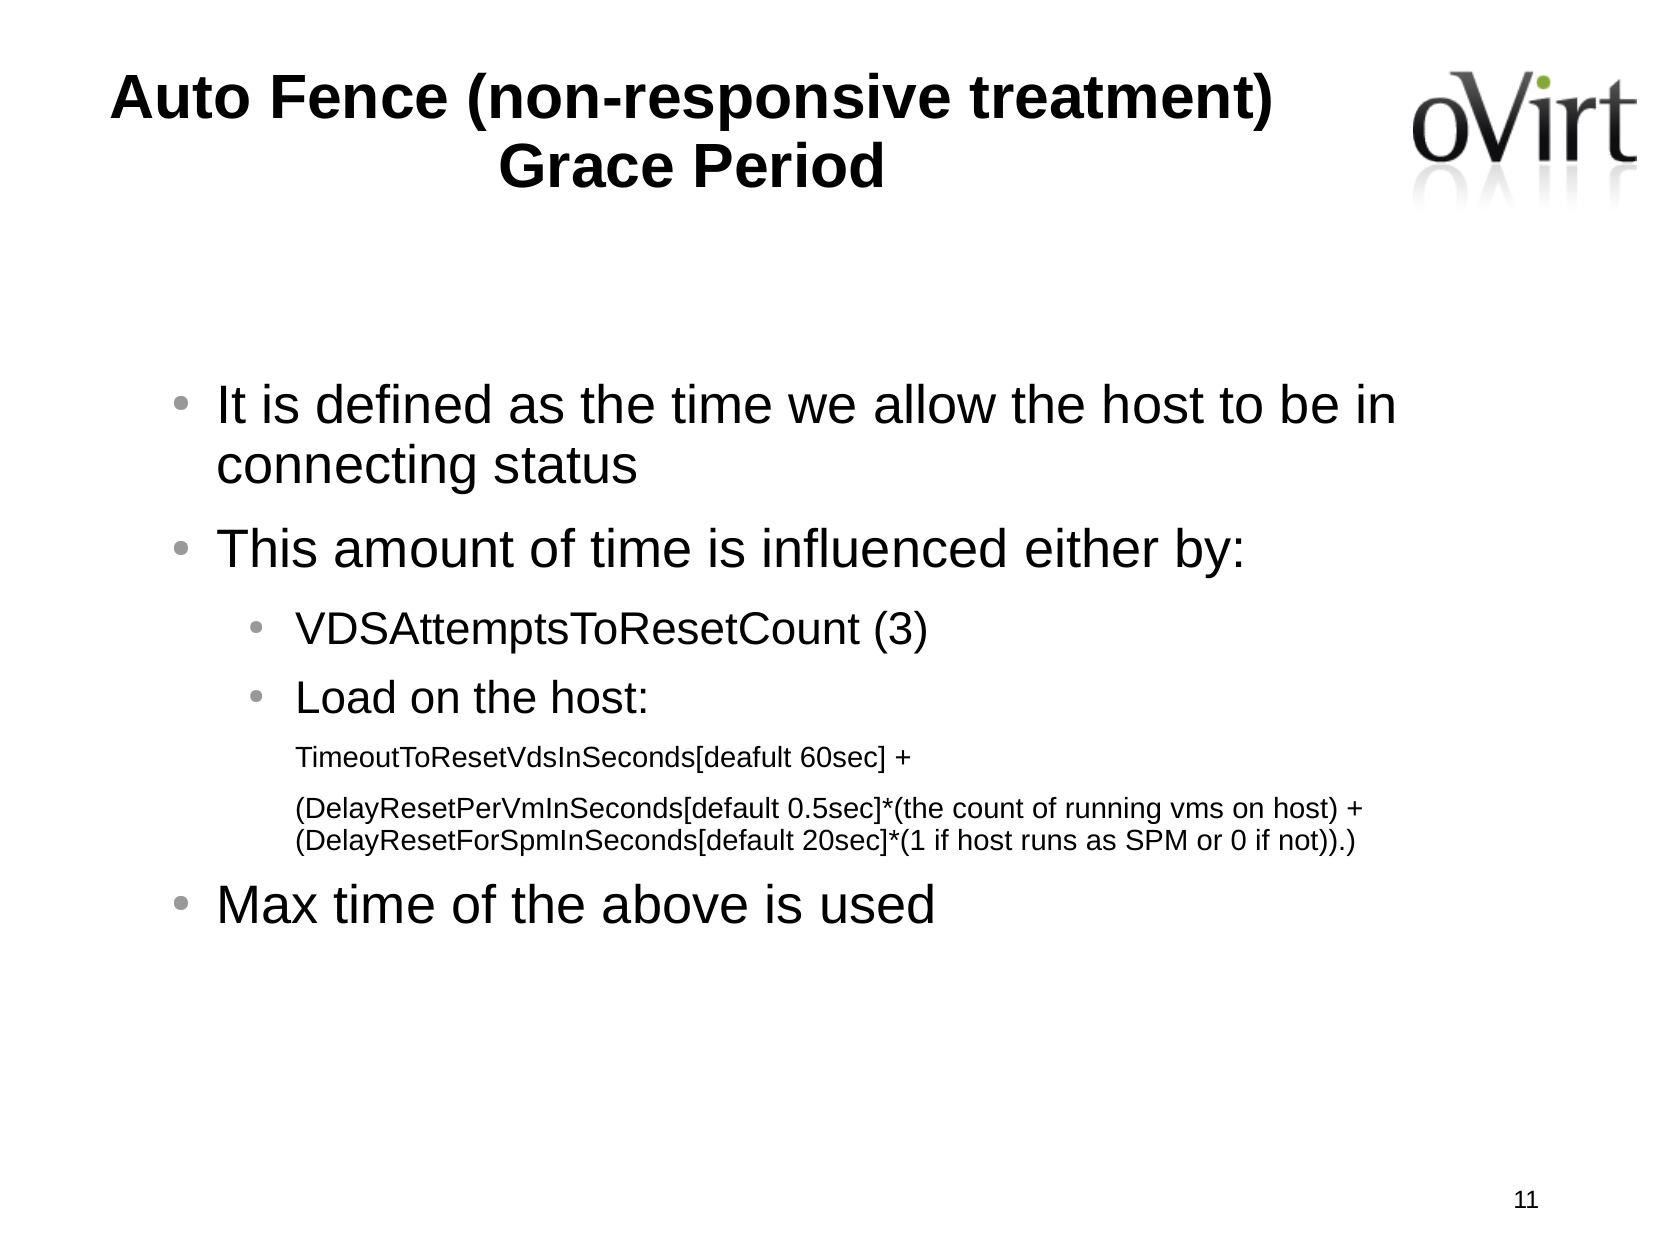

# Auto Fence (non-responsive treatment) Grace Period
It is defined as the time we allow the host to be in connecting status
This amount of time is influenced either by:
VDSAttemptsToResetCount (3)
Load on the host:
TimeoutToResetVdsInSeconds[deafult 60sec] +
(DelayResetPerVmInSeconds[default 0.5sec]*(the count of running vms on host) + (DelayResetForSpmInSeconds[default 20sec]*(1 if host runs as SPM or 0 if not)).)
Max time of the above is used